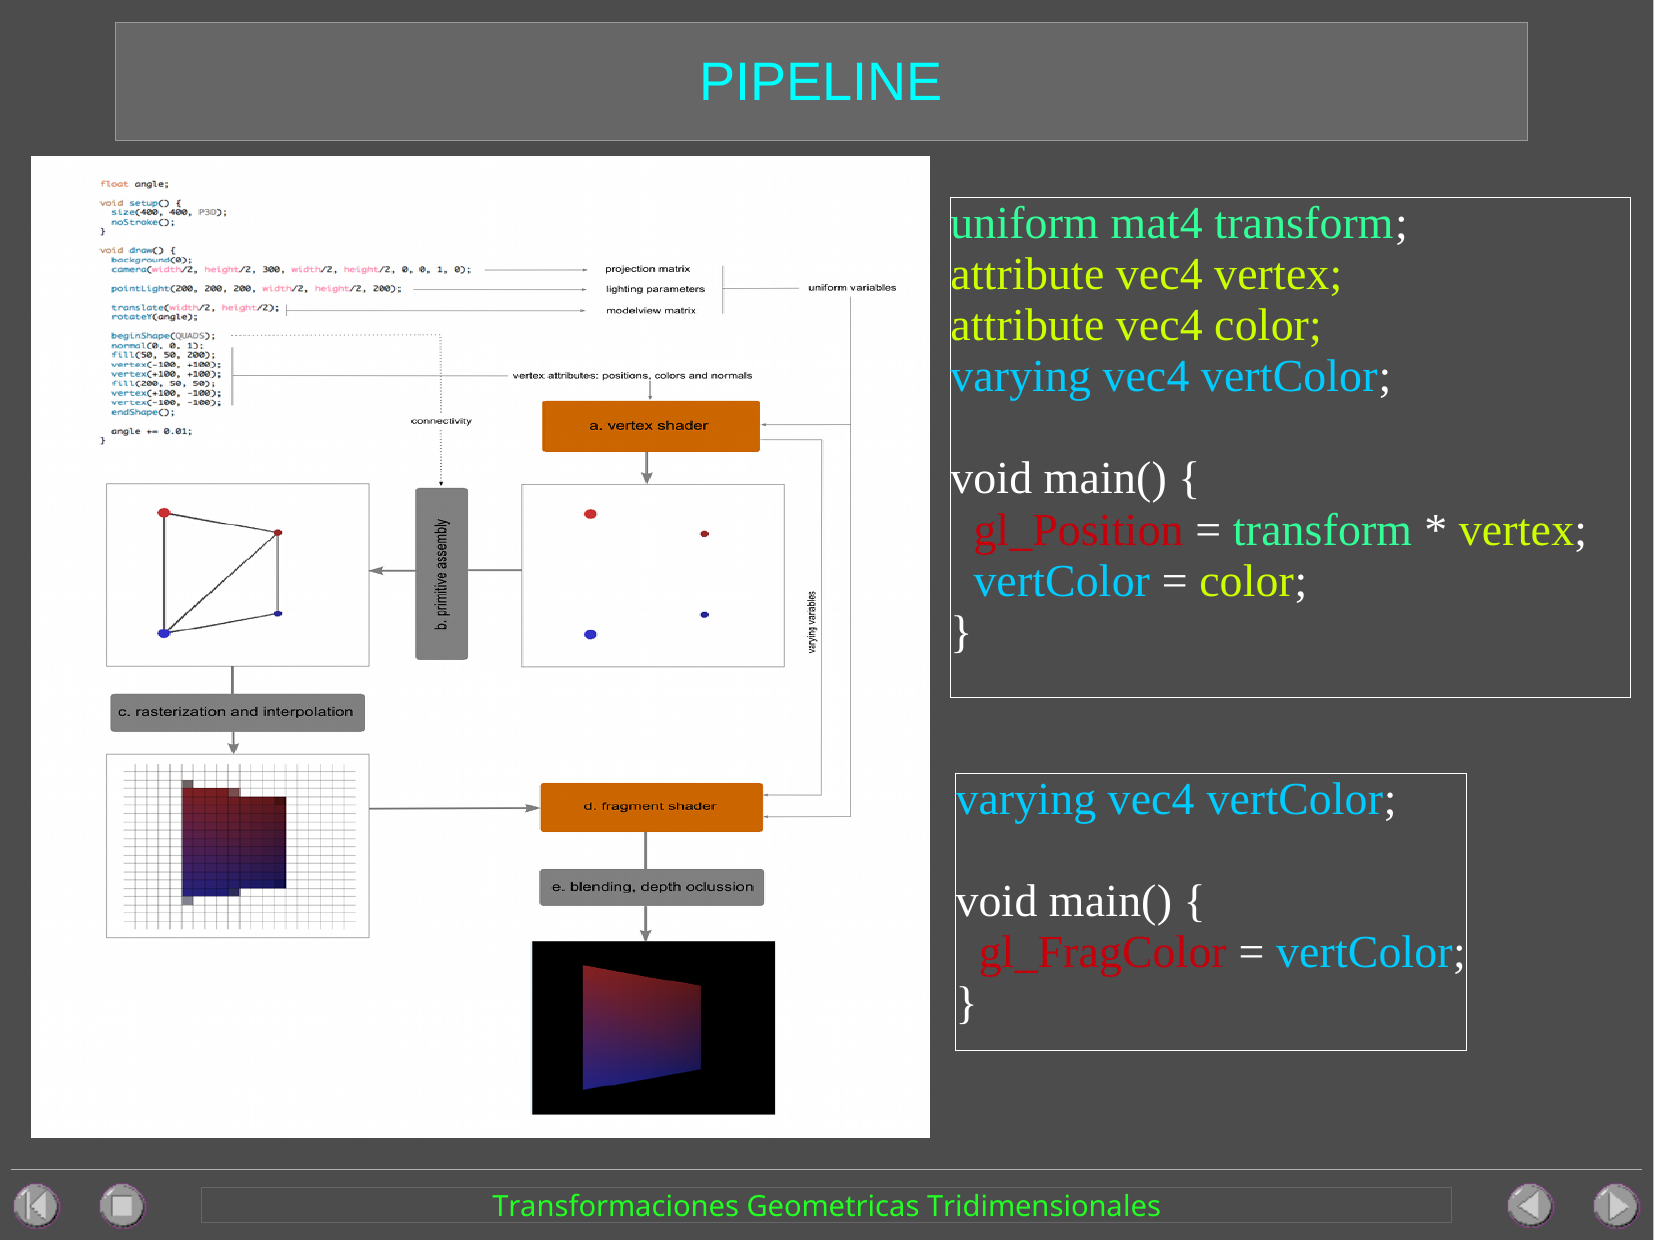

# PIPELINE
uniform mat4 transform;
attribute vec4 vertex;
attribute vec4 color;
varying vec4 vertColor;
void main() {
 gl_Position = transform * vertex;
 vertColor = color;
}
varying vec4 vertColor;
void main() {
 gl_FragColor = vertColor;
}